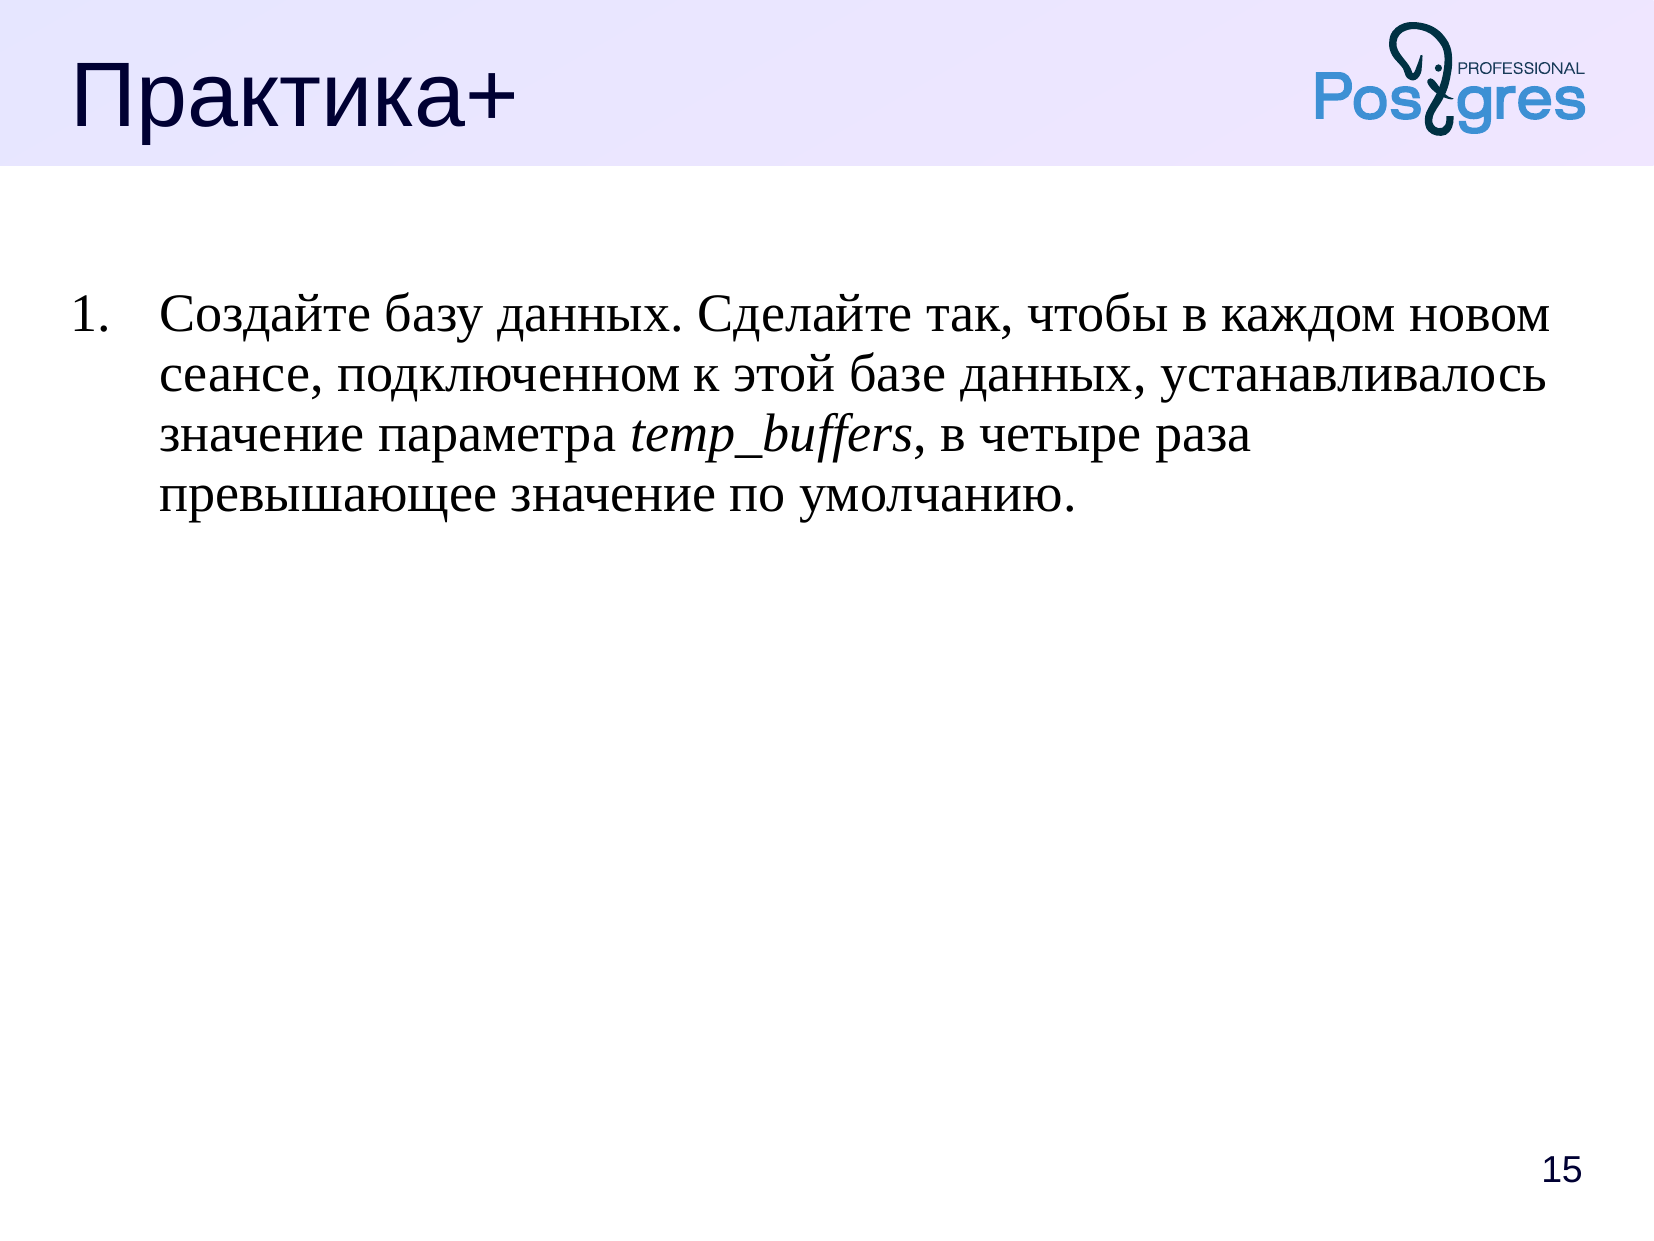

# Практика+
Создайте базу данных. Сделайте так, чтобы в каждом новом сеансе, подключенном к этой базе данных, устанавливалось значение параметра temp_buffers, в четыре раза превышающее значение по умолчанию.